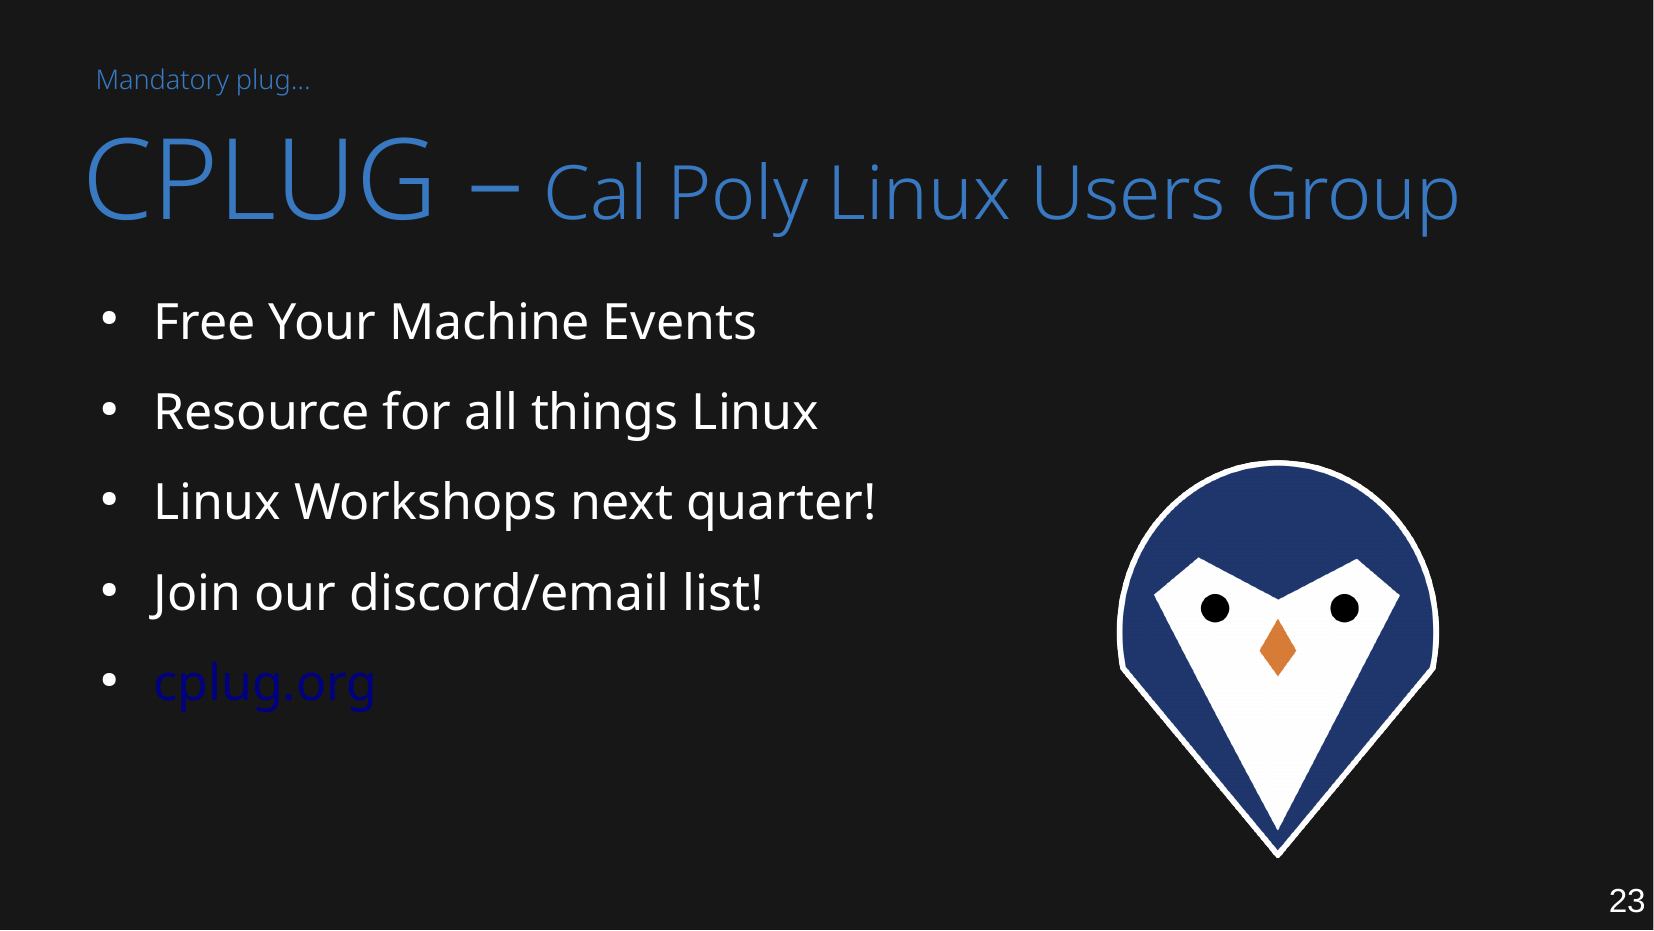

# CPLUG – Cal Poly Linux Users Group
Mandatory plug…
Free Your Machine Events
Resource for all things Linux
Linux Workshops next quarter!
Join our discord/email list!
cplug.org